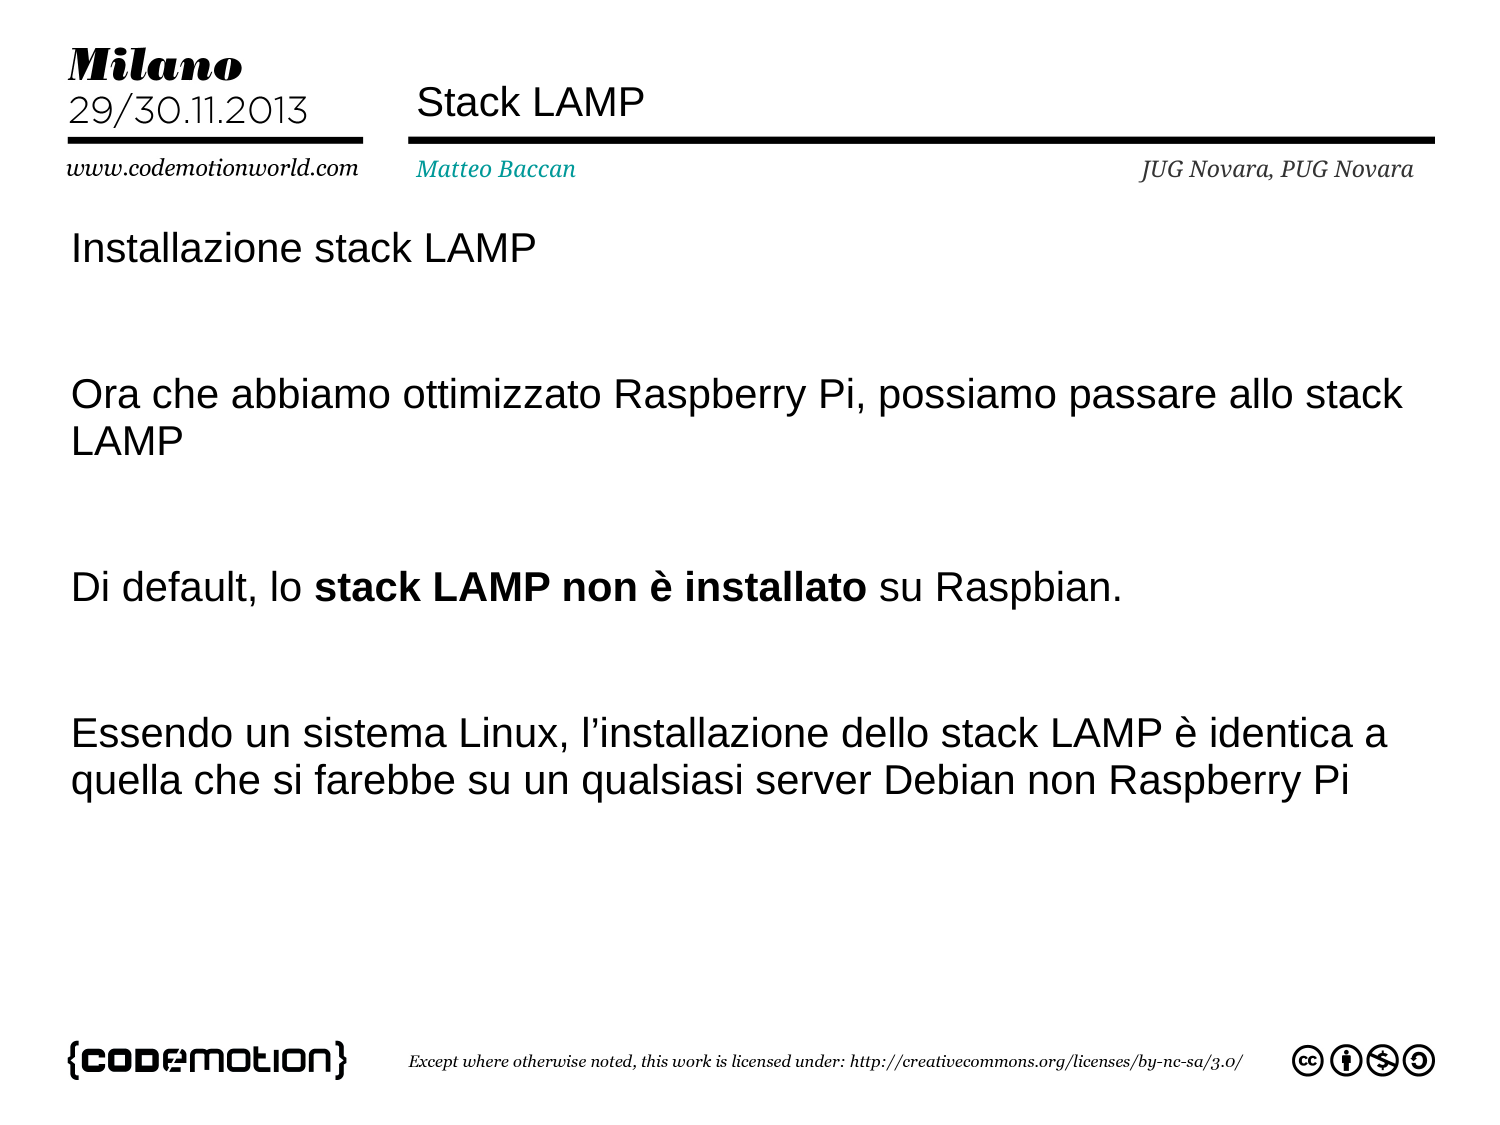

# Stack LAMP
Matteo Baccan
JUG Novara, PUG Novara
Installazione stack LAMP
Ora che abbiamo ottimizzato Raspberry Pi, possiamo passare allo stack LAMP
Di default, lo stack LAMP non è installato su Raspbian.
Essendo un sistema Linux, l’installazione dello stack LAMP è identica a quella che si farebbe su un qualsiasi server Debian non Raspberry Pi